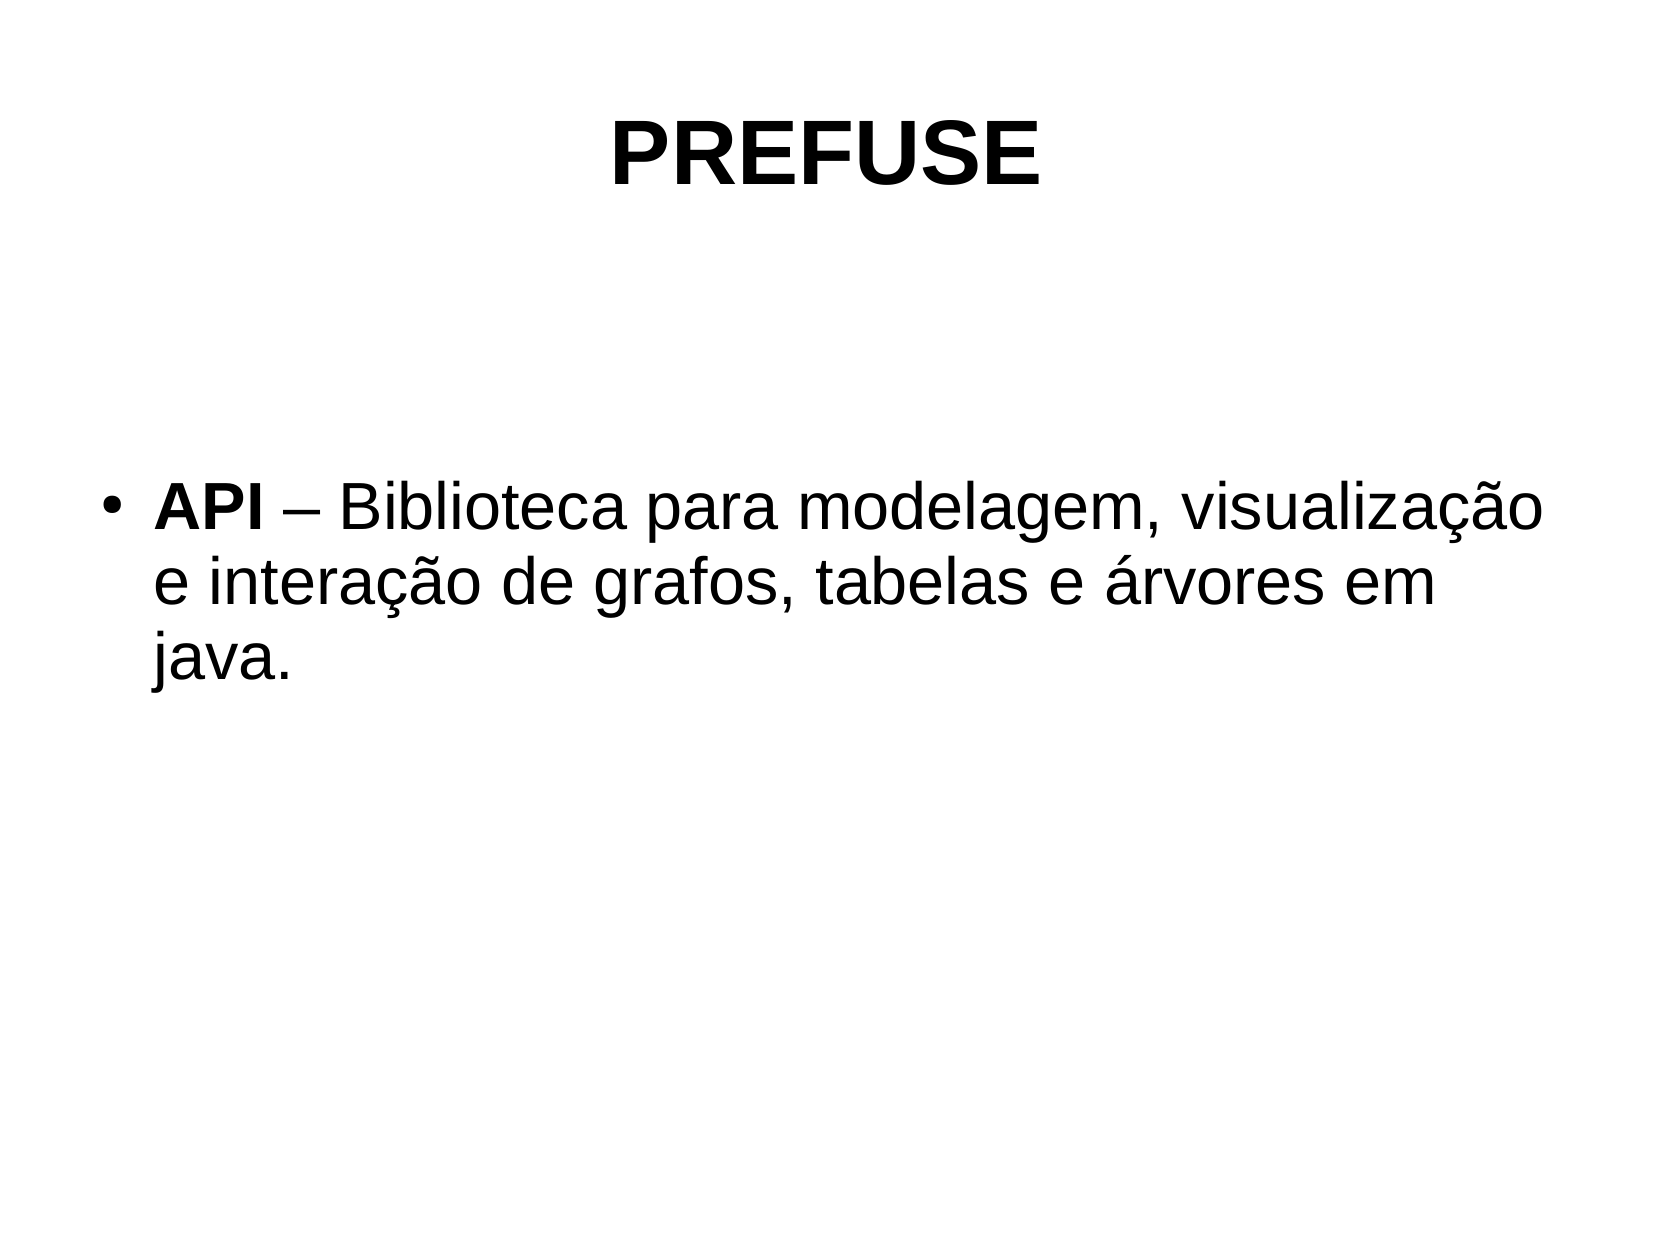

# PREFUSE
API – Biblioteca para modelagem, visualização e interação de grafos, tabelas e árvores em java.